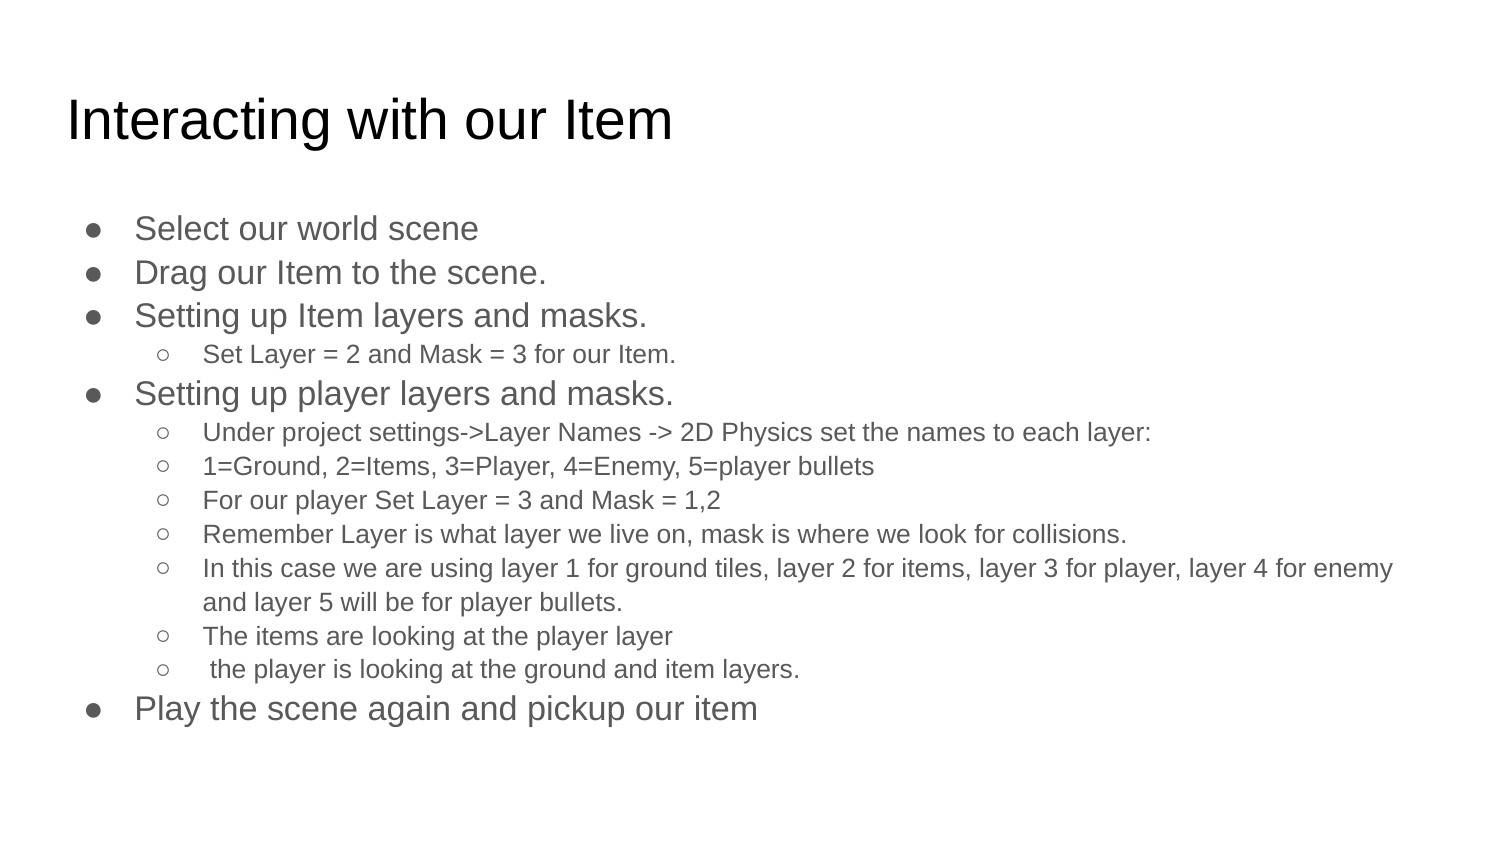

# Interacting with our Item
Select our world scene
Drag our Item to the scene.
Setting up Item layers and masks.
Set Layer = 2 and Mask = 3 for our Item.
Setting up player layers and masks.
Under project settings->Layer Names -> 2D Physics set the names to each layer:
1=Ground, 2=Items, 3=Player, 4=Enemy, 5=player bullets
For our player Set Layer = 3 and Mask = 1,2
Remember Layer is what layer we live on, mask is where we look for collisions.
In this case we are using layer 1 for ground tiles, layer 2 for items, layer 3 for player, layer 4 for enemy and layer 5 will be for player bullets.
The items are looking at the player layer
 the player is looking at the ground and item layers.
Play the scene again and pickup our item